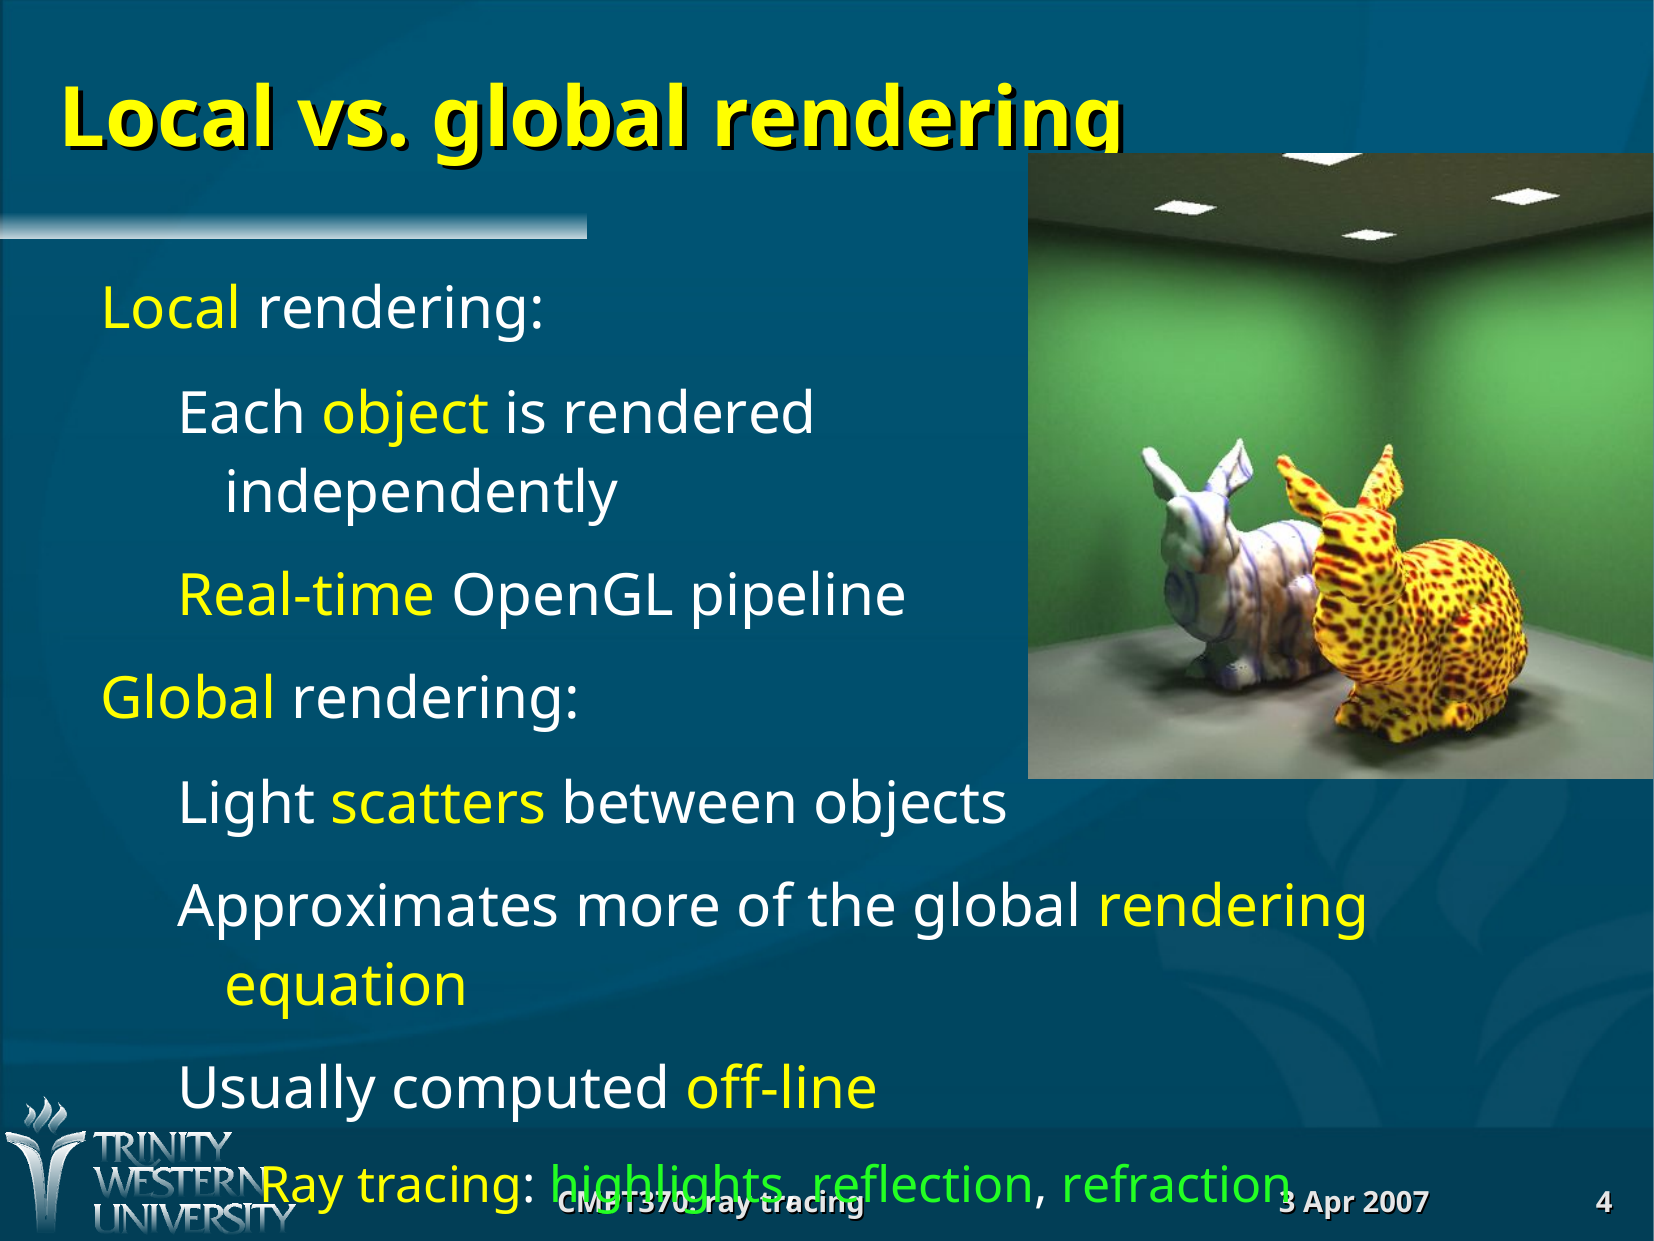

# Local vs. global rendering
Local rendering:
Each object is rendered
independently
Real-time OpenGL pipeline
Global rendering:
Light scatters between objects
Approximates more of the global rendering equation
Usually computed off-line
Ray tracing: highlights, reflection, refraction
Radiosity: surface scattering
CMPT370: ray tracing
3 Apr 2007
4